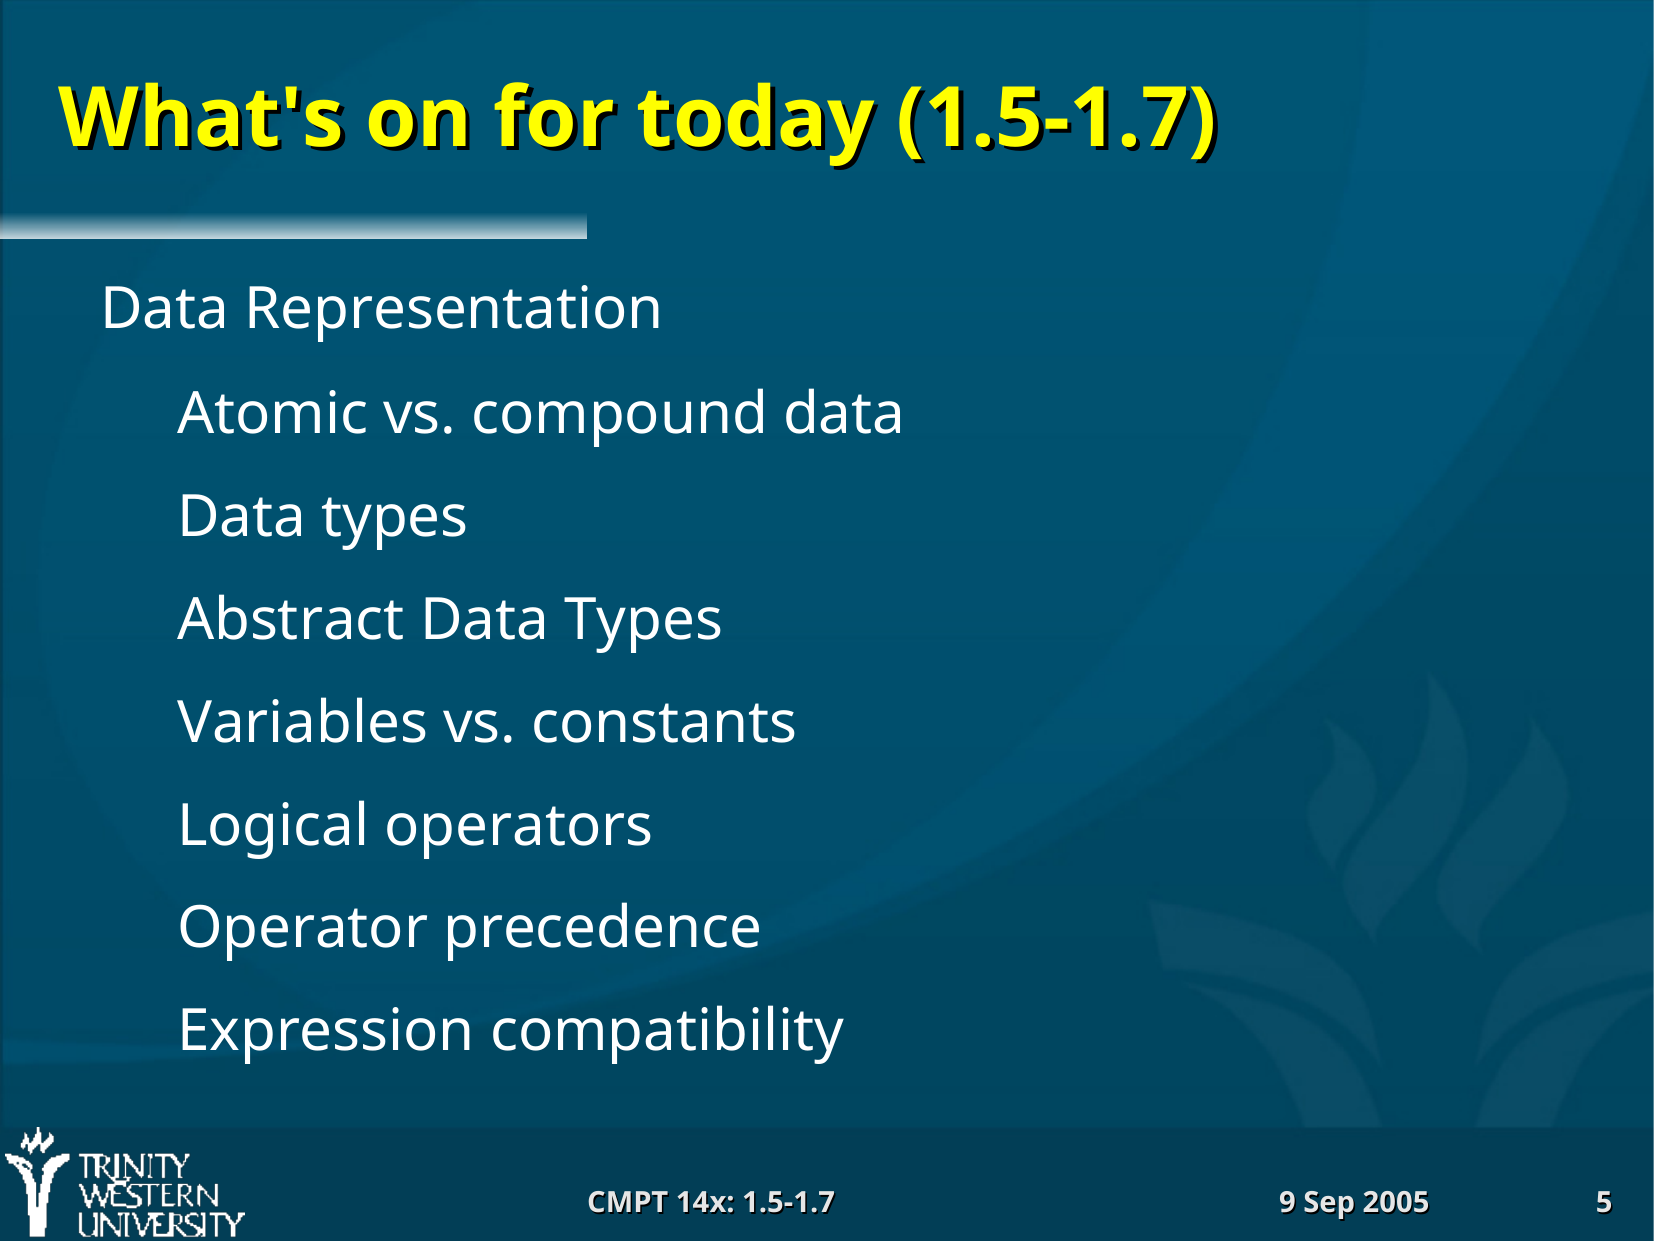

# What's on for today (1.5-1.7)
Data Representation
Atomic vs. compound data
Data types
Abstract Data Types
Variables vs. constants
Logical operators
Operator precedence
Expression compatibility
CMPT 14x: 1.5-1.7
9 Sep 2005
5